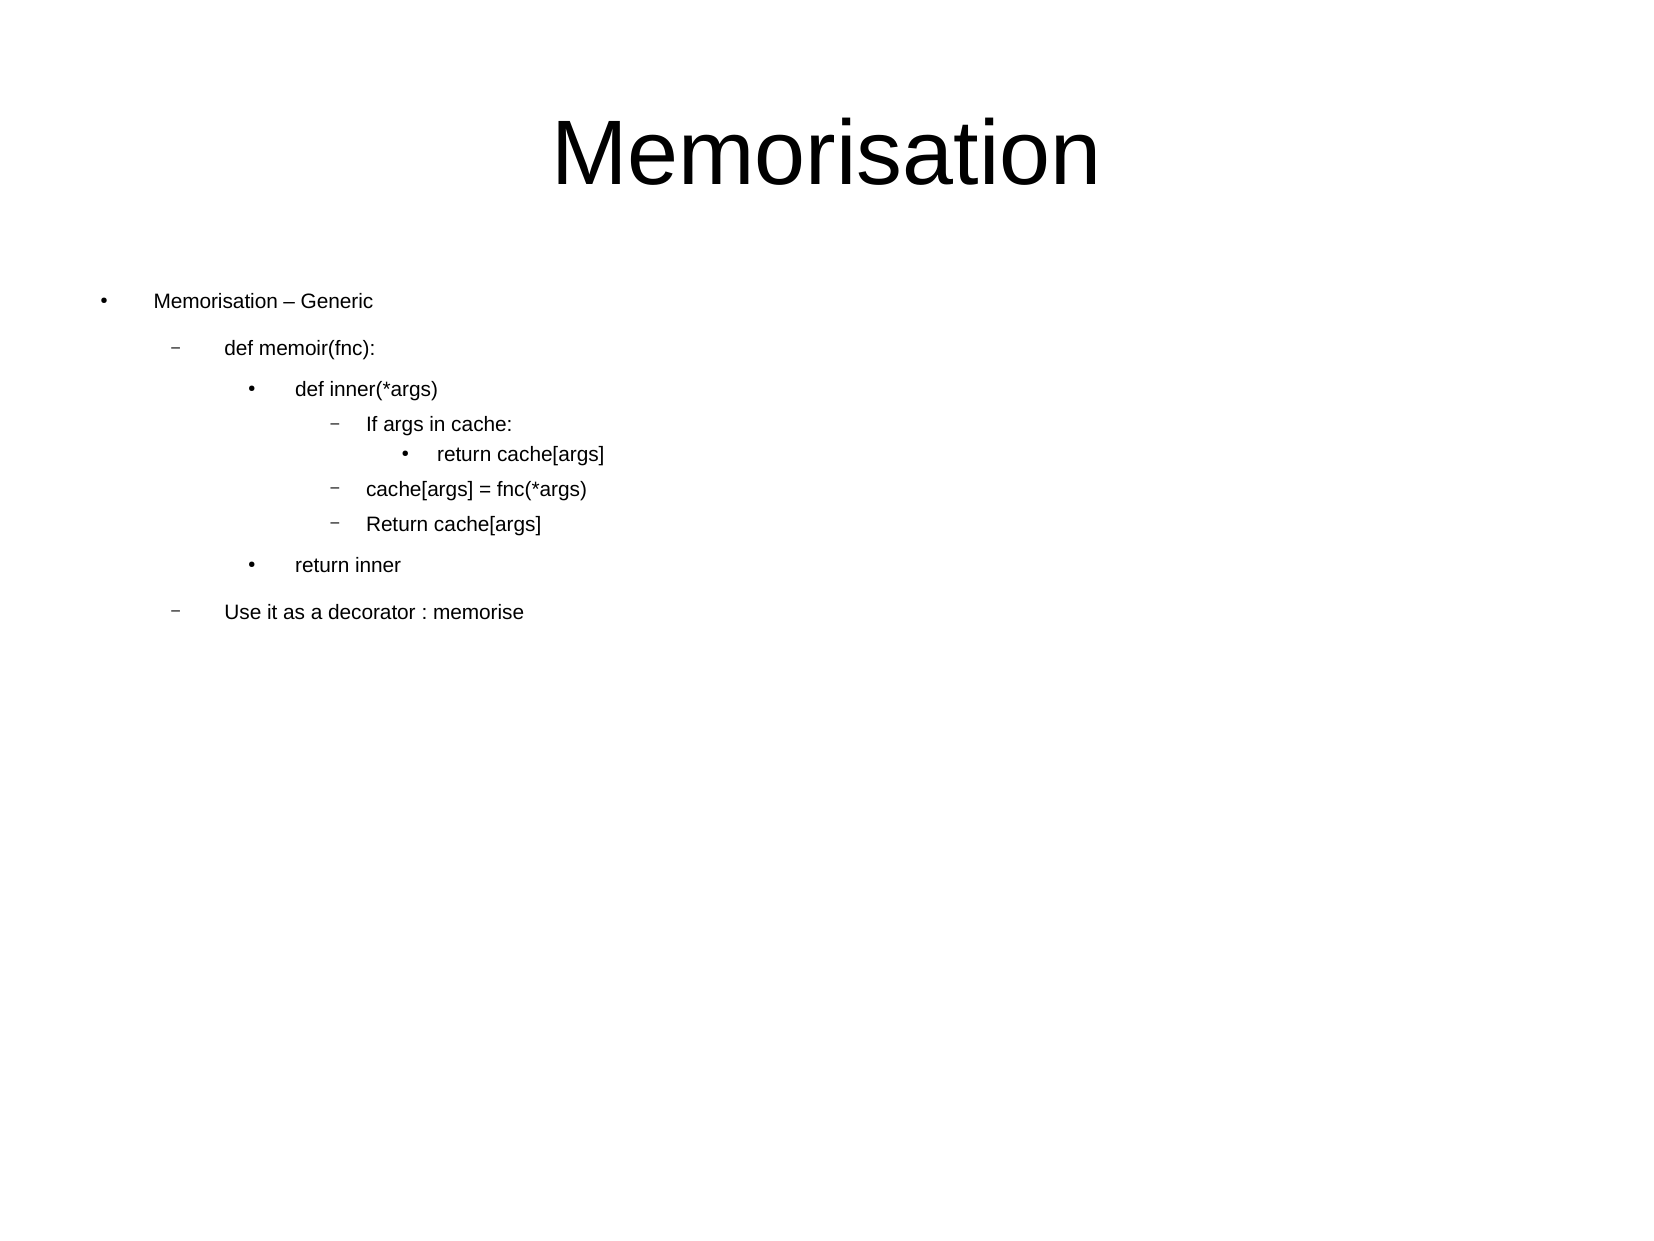

# Memorisation
Memorisation – Generic
def memoir(fnc):
def inner(*args)
If args in cache:
return cache[args]
cache[args] = fnc(*args)
Return cache[args]
return inner
Use it as a decorator : memorise